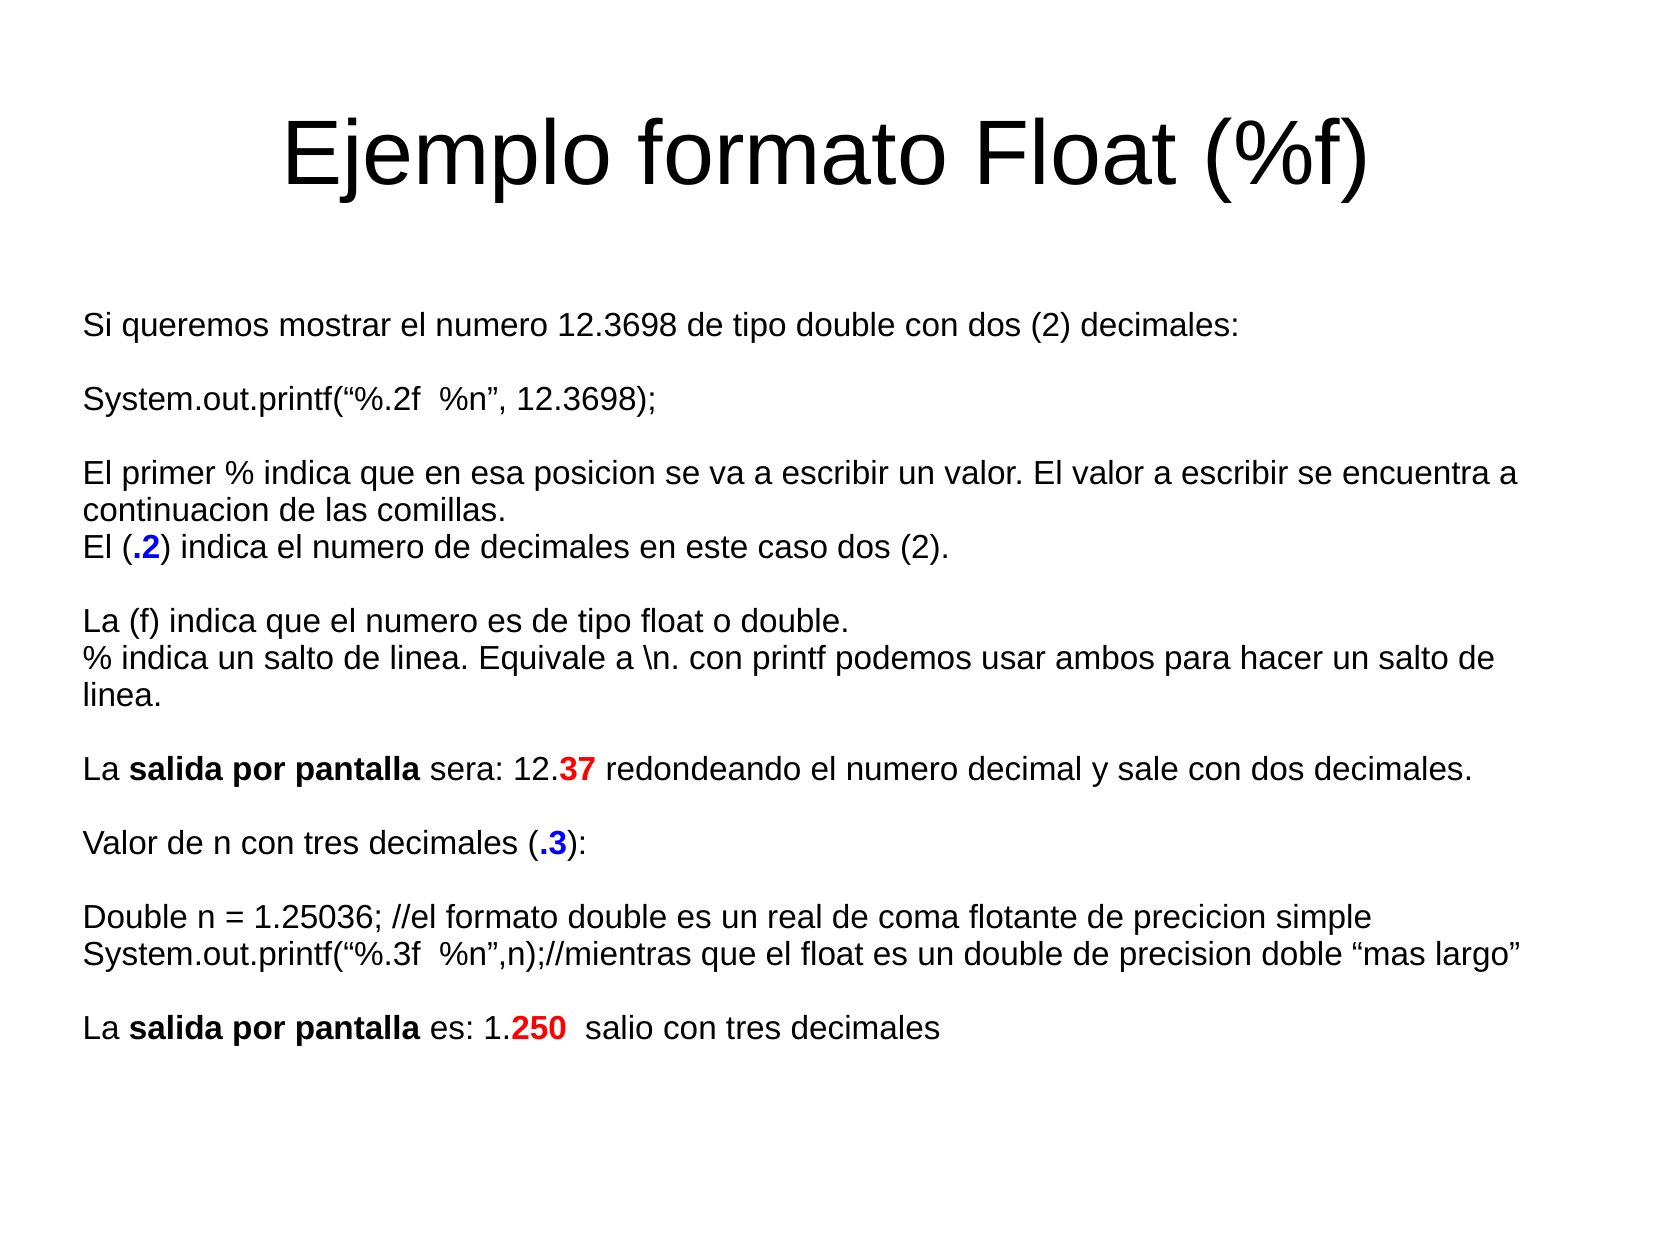

# Ejemplo formato Float (%f)
Si queremos mostrar el numero 12.3698 de tipo double con dos (2) decimales:
System.out.printf(“%.2f %n”, 12.3698);
El primer % indica que en esa posicion se va a escribir un valor. El valor a escribir se encuentra a continuacion de las comillas.
El (.2) indica el numero de decimales en este caso dos (2).
La (f) indica que el numero es de tipo float o double.
% indica un salto de linea. Equivale a \n. con printf podemos usar ambos para hacer un salto de linea.
La salida por pantalla sera: 12.37 redondeando el numero decimal y sale con dos decimales.
Valor de n con tres decimales (.3):
Double n = 1.25036; //el formato double es un real de coma flotante de precicion simple
System.out.printf(“%.3f %n”,n);//mientras que el float es un double de precision doble “mas largo”
La salida por pantalla es: 1.250 salio con tres decimales